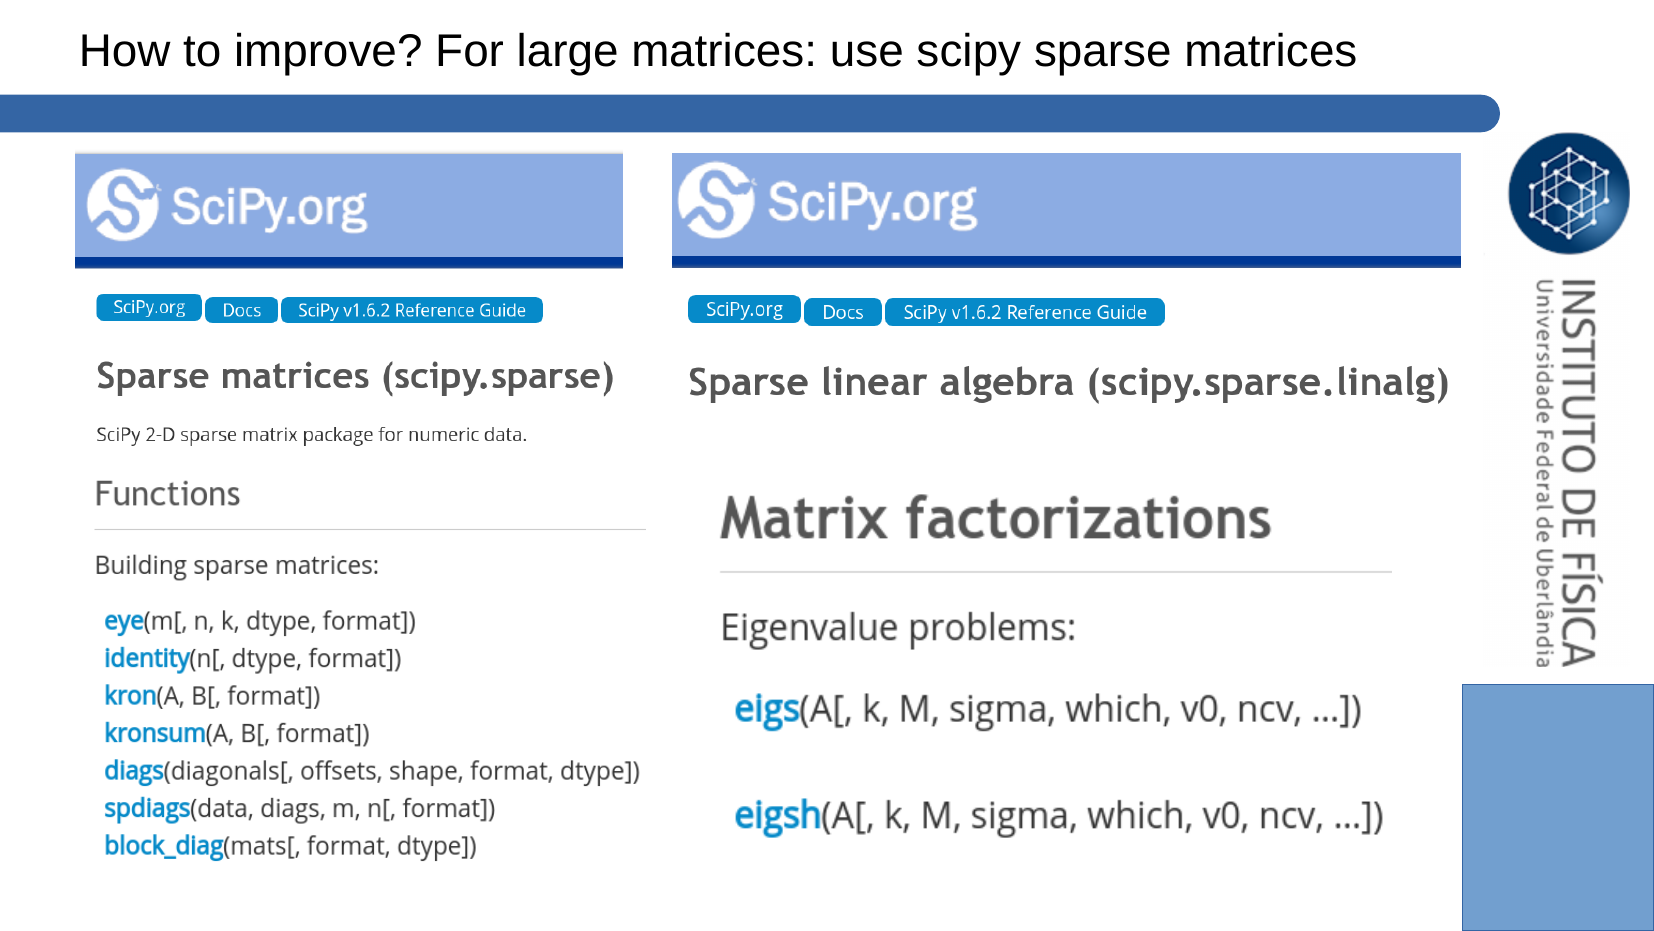

# How to improve? For large matrices: use scipy sparse matrices